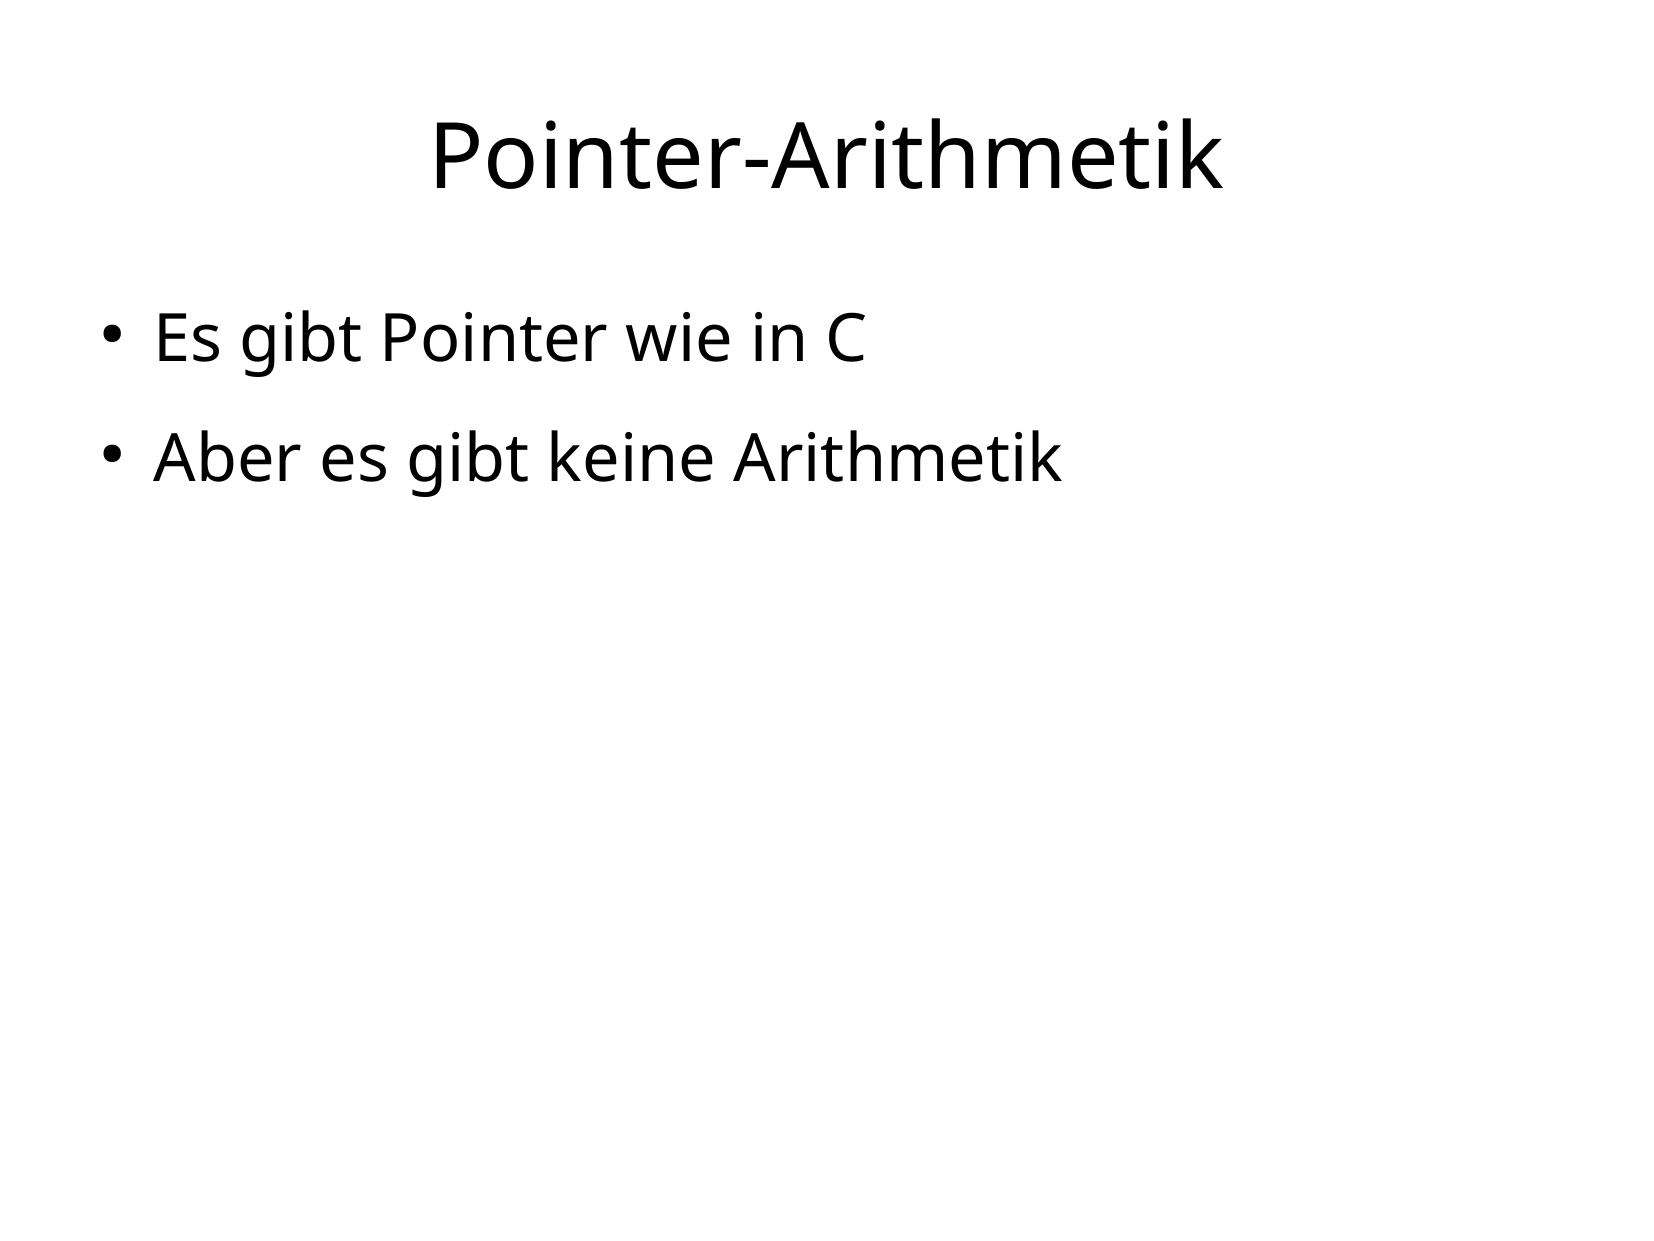

# Pointer-Arithmetik
Es gibt Pointer wie in C
Aber es gibt keine Arithmetik